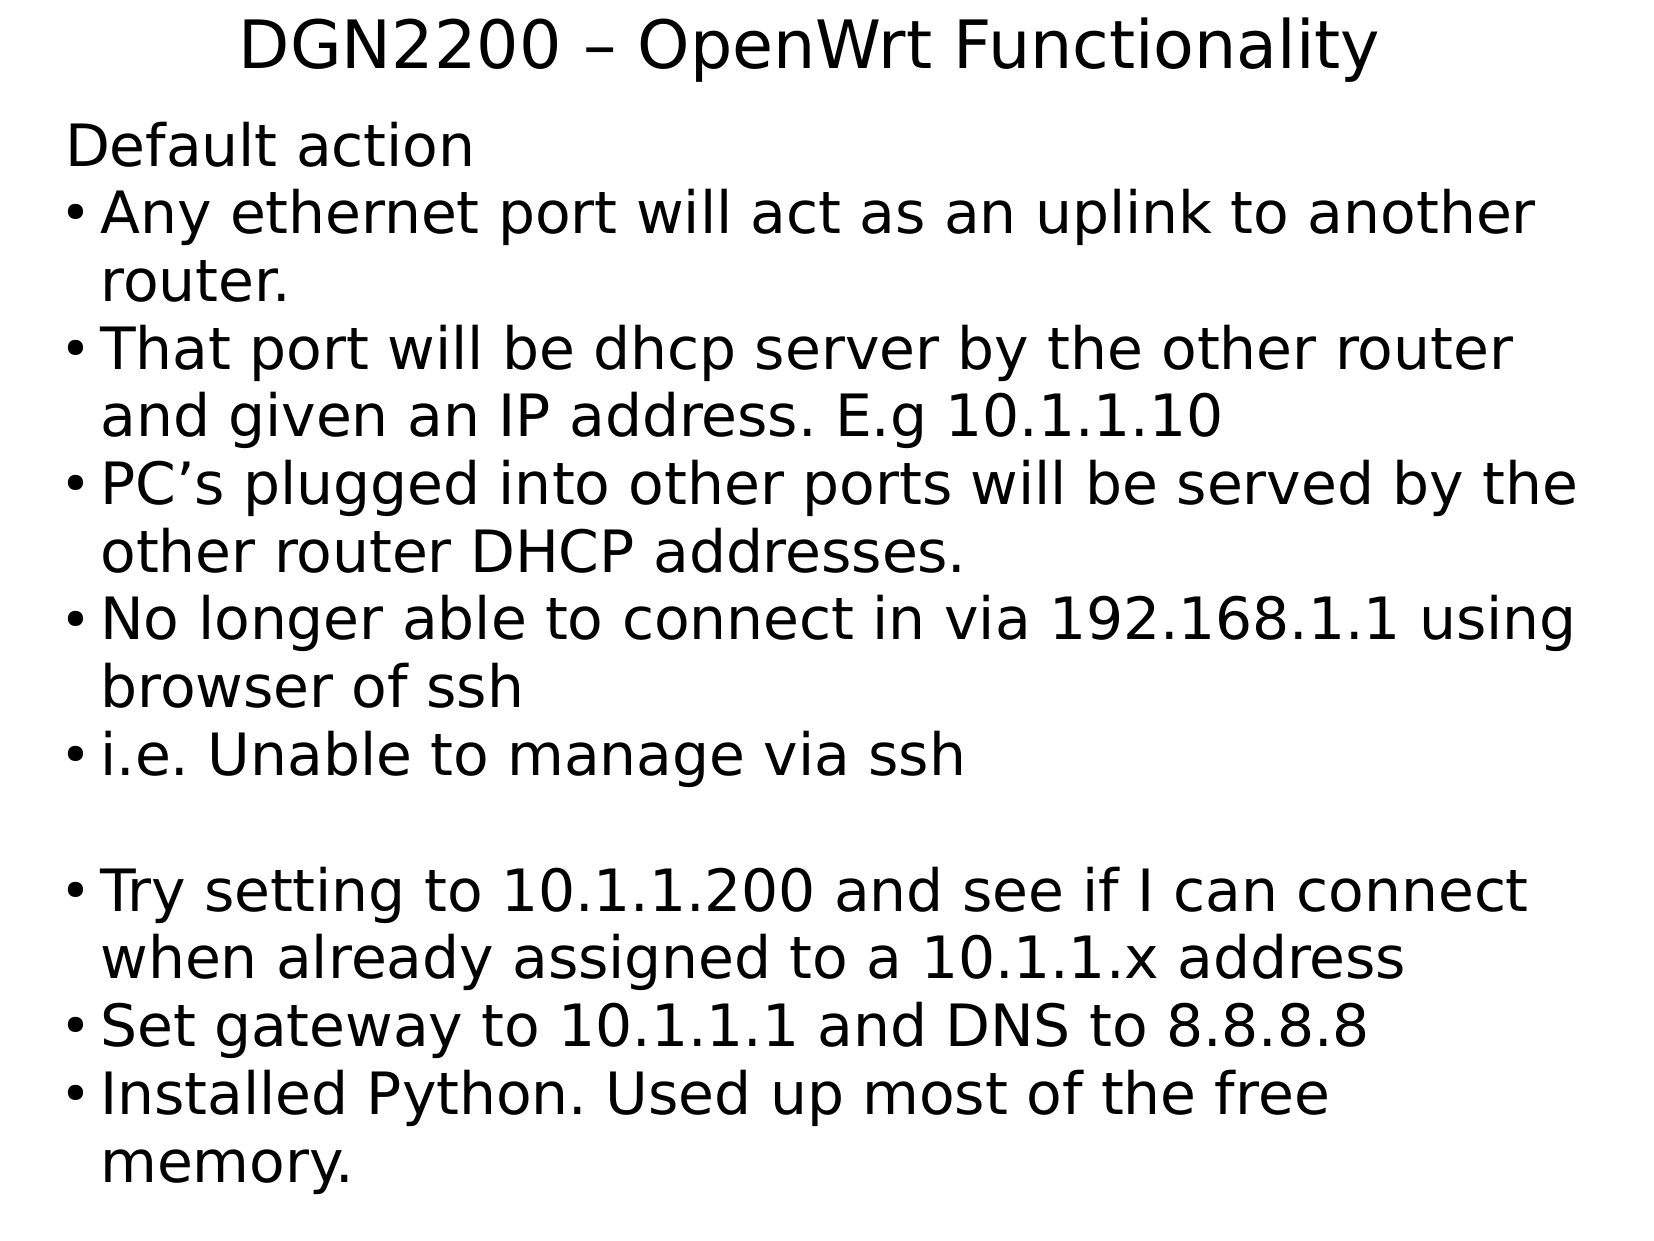

# DGN2200 – OpenWrt Functionality
Default action
Any ethernet port will act as an uplink to another router.
That port will be dhcp server by the other router and given an IP address. E.g 10.1.1.10
PC’s plugged into other ports will be served by the other router DHCP addresses.
No longer able to connect in via 192.168.1.1 using browser of ssh
i.e. Unable to manage via ssh
Try setting to 10.1.1.200 and see if I can connect when already assigned to a 10.1.1.x address
Set gateway to 10.1.1.1 and DNS to 8.8.8.8
Installed Python. Used up most of the free memory.